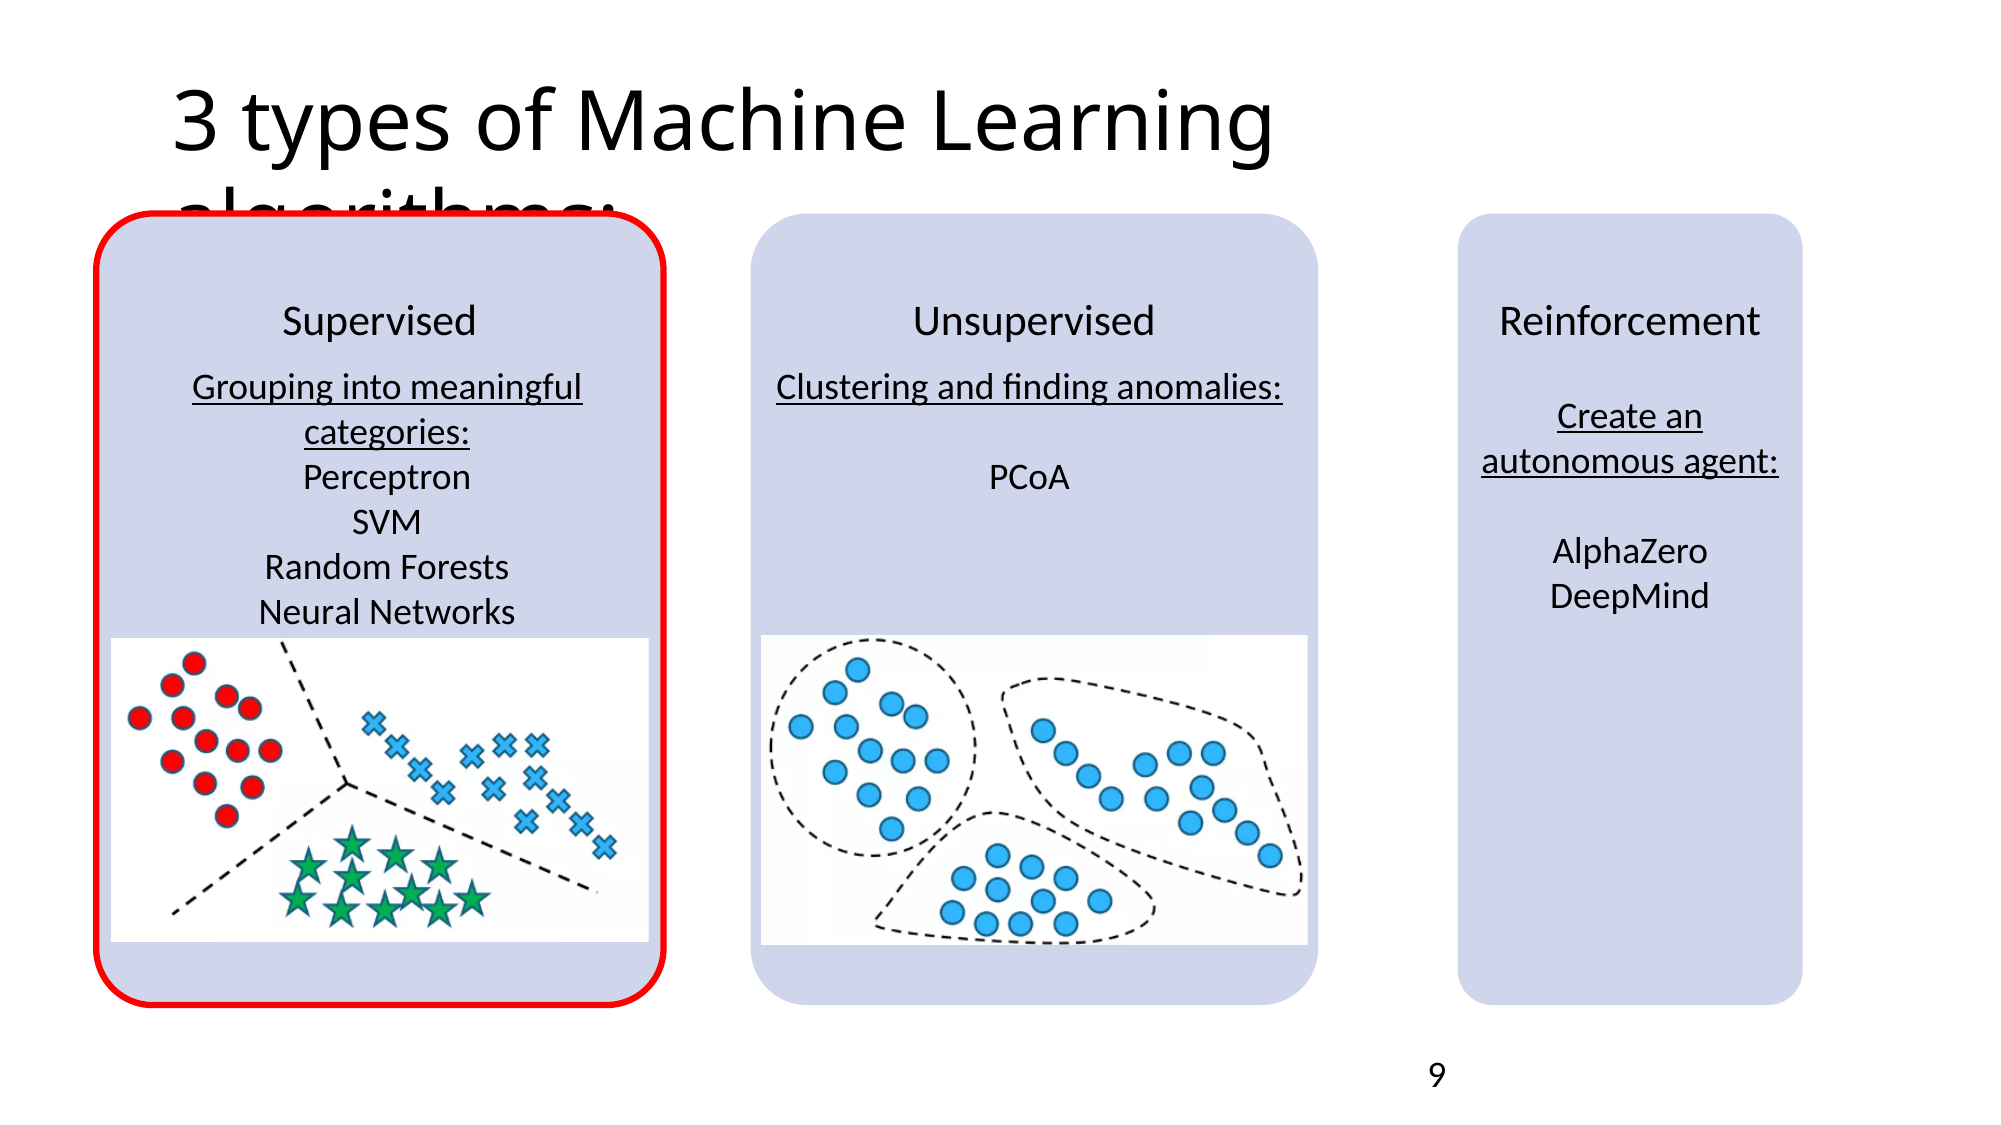

3 types of Machine Learning algorithms:
Unsupervised
Reinforcement
Supervised
Grouping into meaningful categories:
Perceptron
SVM
Random Forests
Neural Networks
Clustering and finding anomalies:
PCoA
Create an autonomous agent:
AlphaZero
DeepMind
7